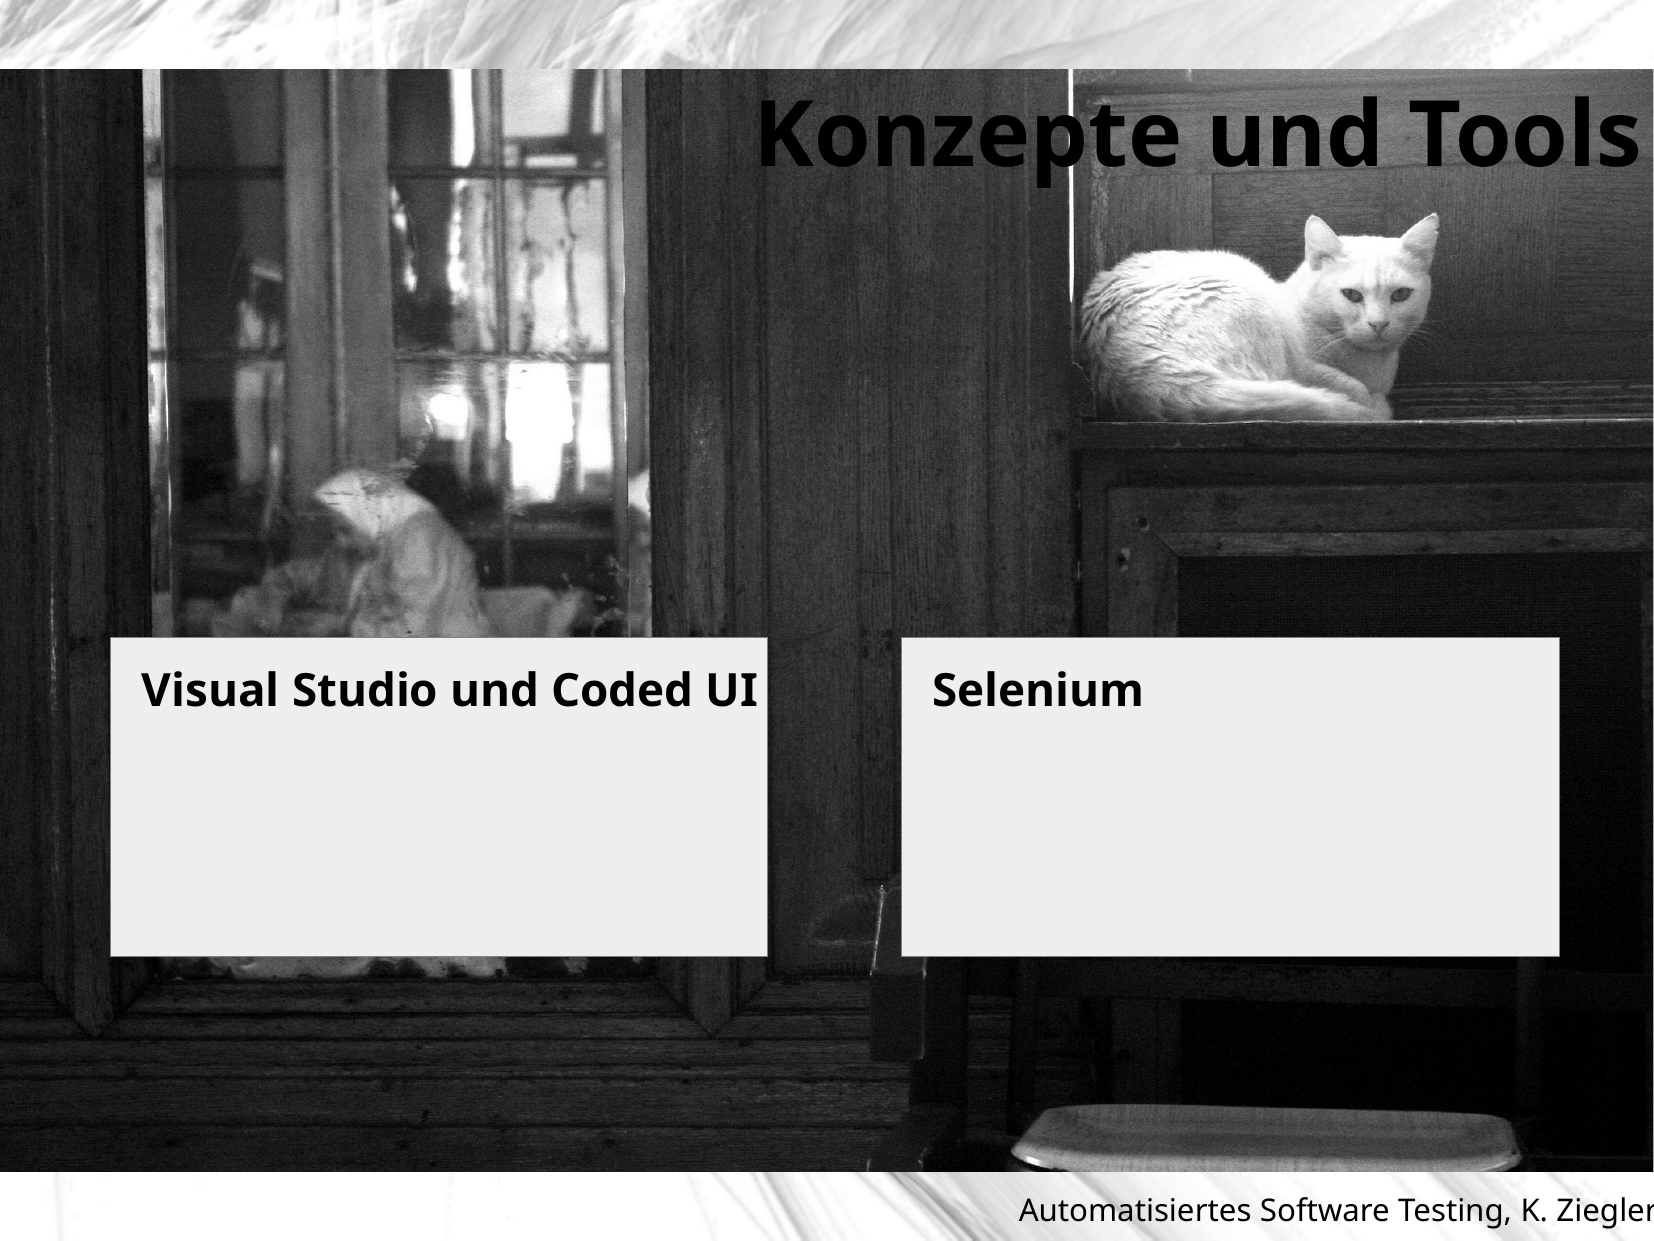

Konzepte und Tools
#
Visual Studio und Coded UI
Selenium
Automatisiertes Software Testing, K. Ziegler